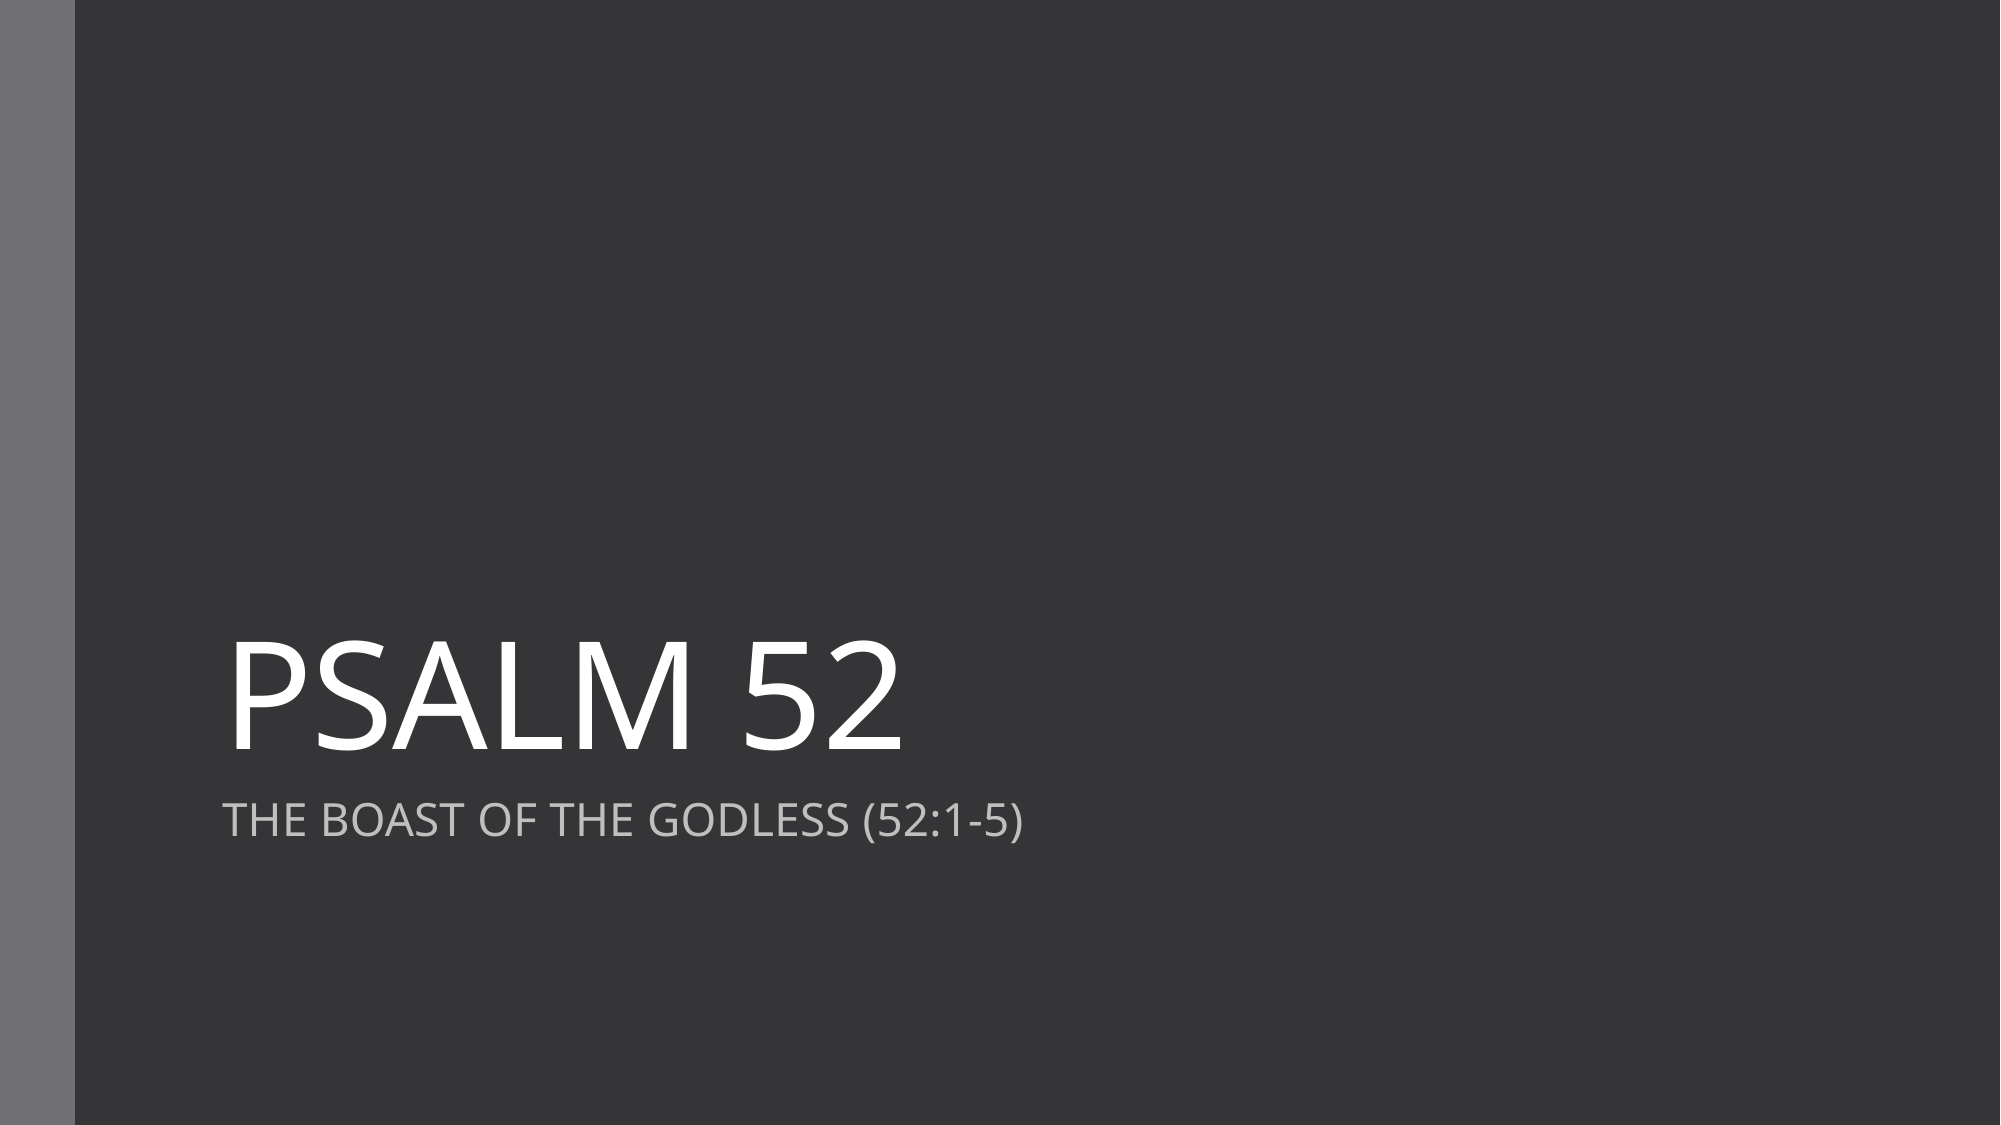

# PSALM 52
THE BOAST OF THE GODLESS (52:1-5)